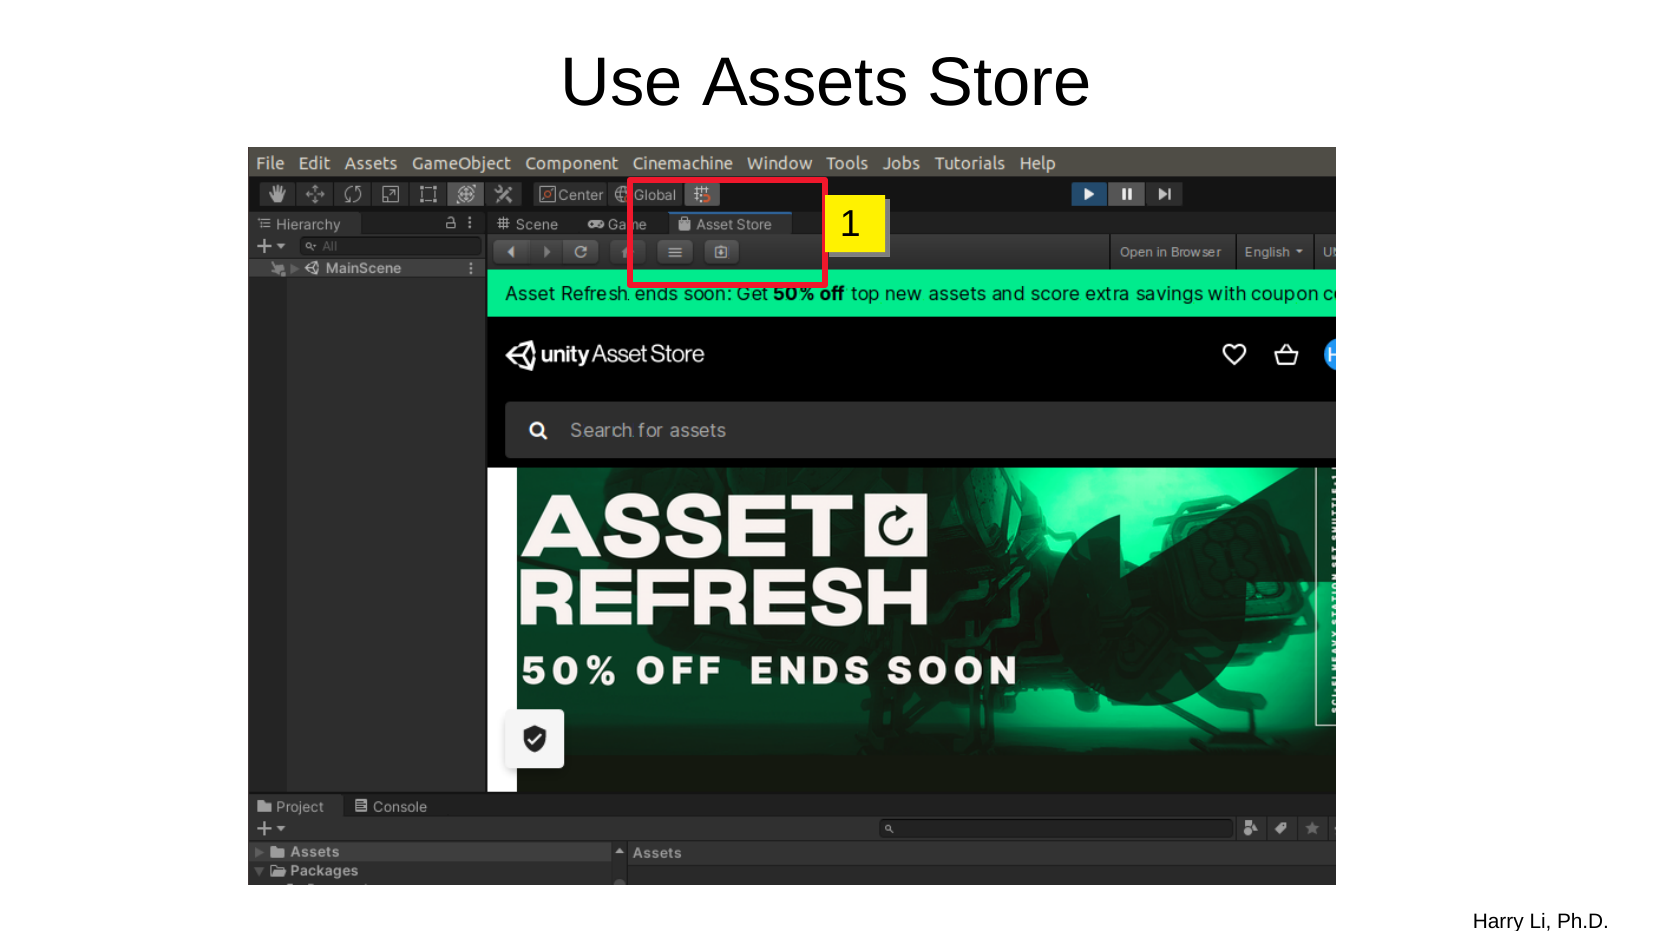

# Use Assets Store
1
Harry Li, Ph.D.